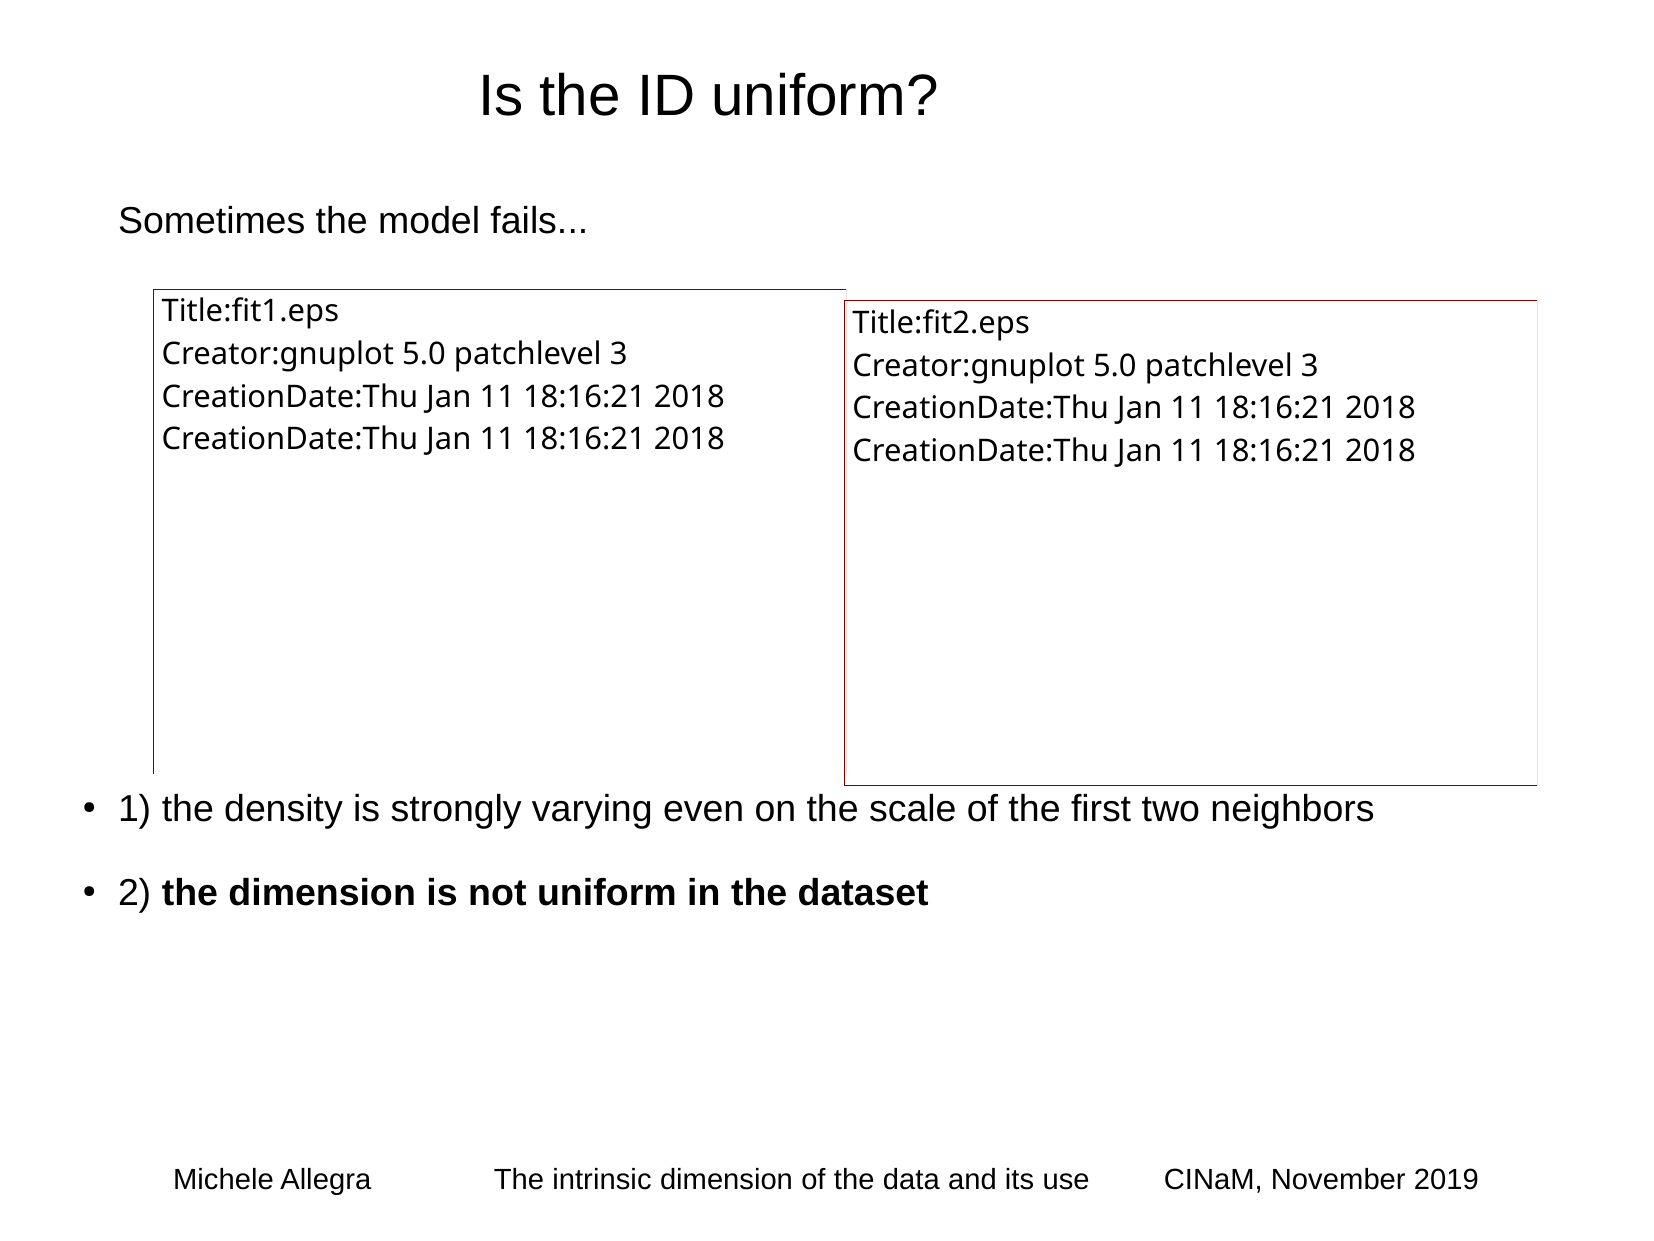

# Is the ID uniform?
Sometimes the model fails...
1) the density is strongly varying even on the scale of the first two neighbors
2) the dimension is not uniform in the dataset
Michele Allegra The intrinsic dimension of the data and its use CINaM, November 2019